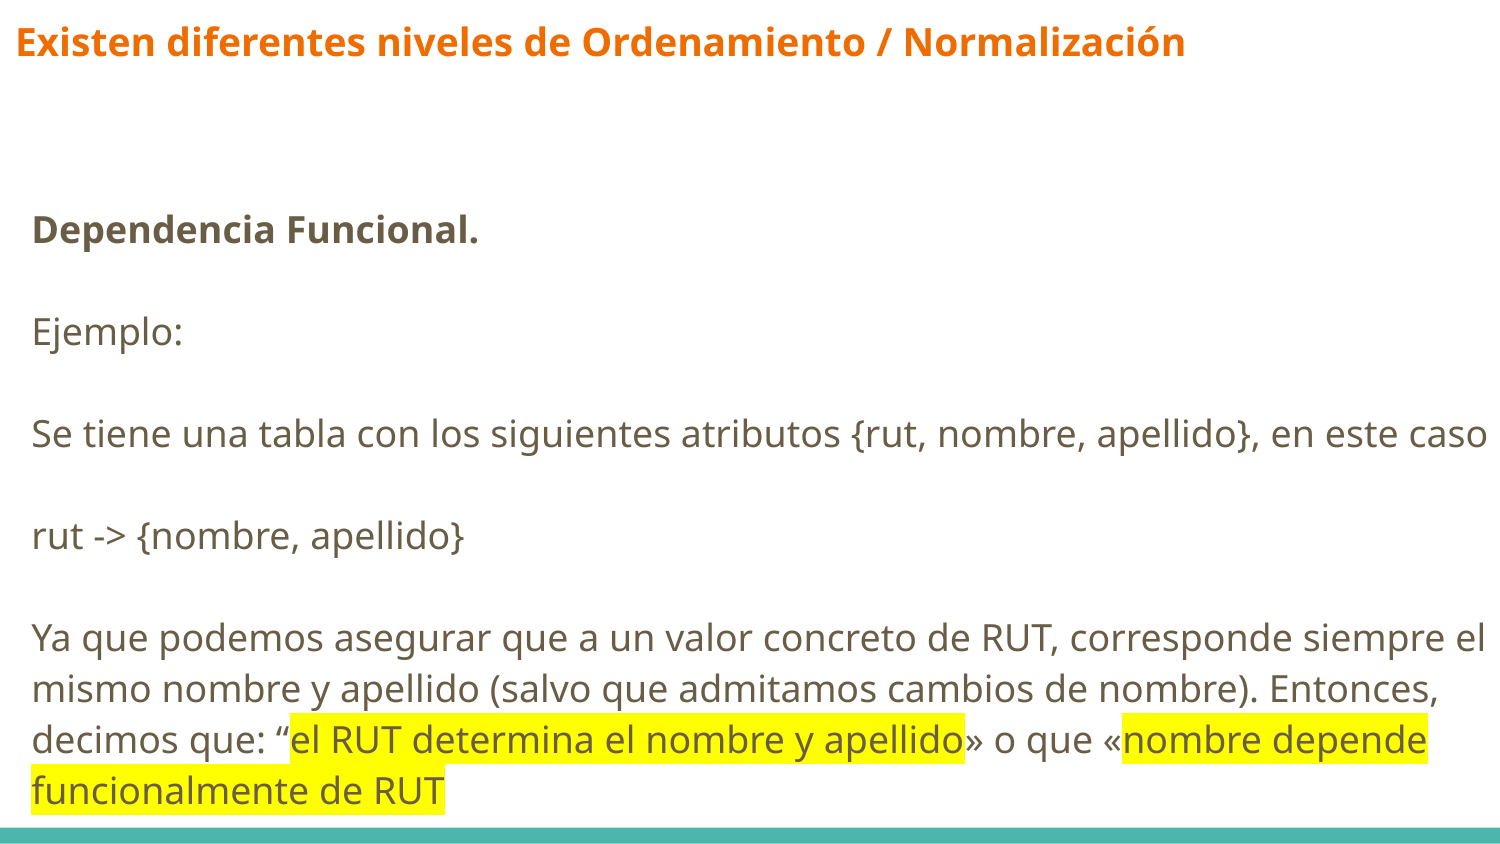

# Existen diferentes niveles de Ordenamiento / Normalización
Dependencia Funcional.
Ejemplo:
Se tiene una tabla con los siguientes atributos {rut, nombre, apellido}, en este caso
rut -> {nombre, apellido}
Ya que podemos asegurar que a un valor concreto de RUT, corresponde siempre el mismo nombre y apellido (salvo que admitamos cambios de nombre). Entonces, decimos que: “el RUT determina el nombre y apellido» o que «nombre depende funcionalmente de RUT